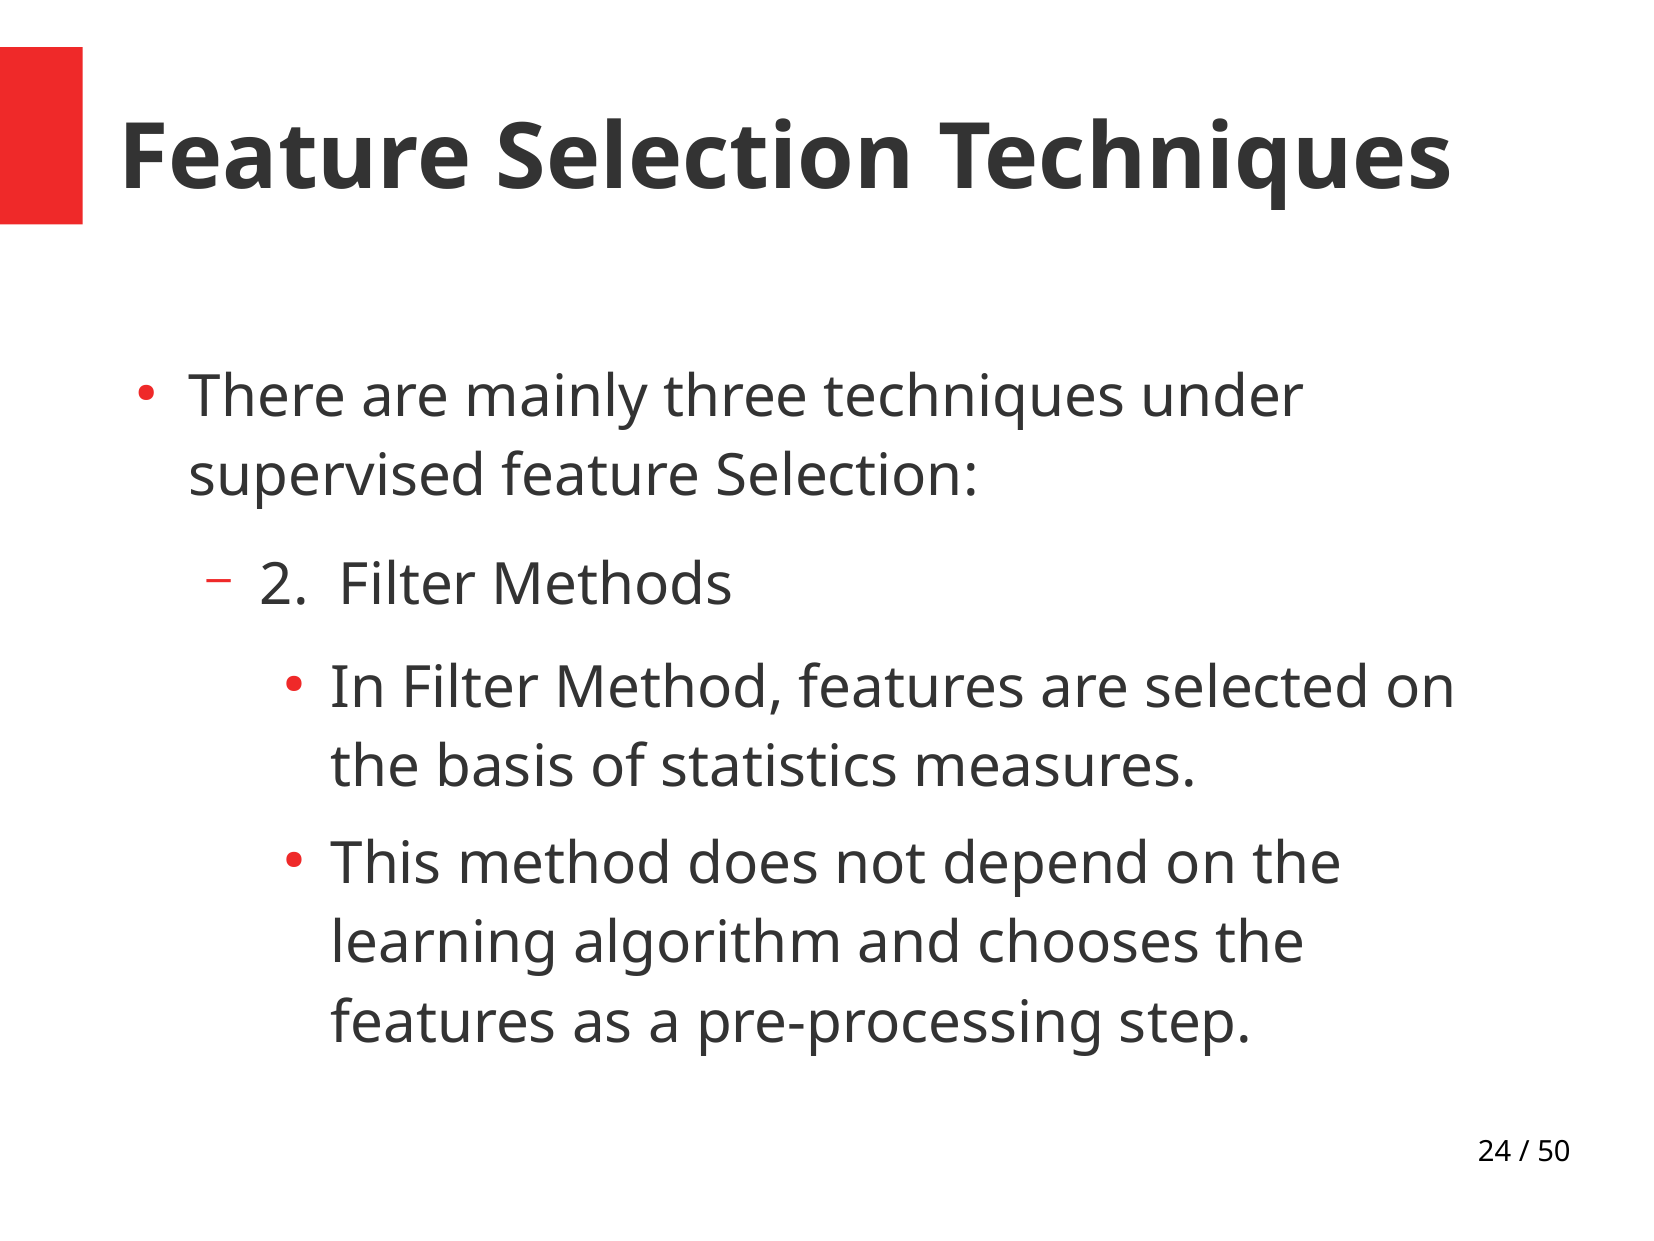

# Feature Selection Techniques
There are mainly three techniques under supervised feature Selection:
2. Filter Methods
In Filter Method, features are selected on the basis of statistics measures.
This method does not depend on the learning algorithm and chooses the features as a pre-processing step.
24